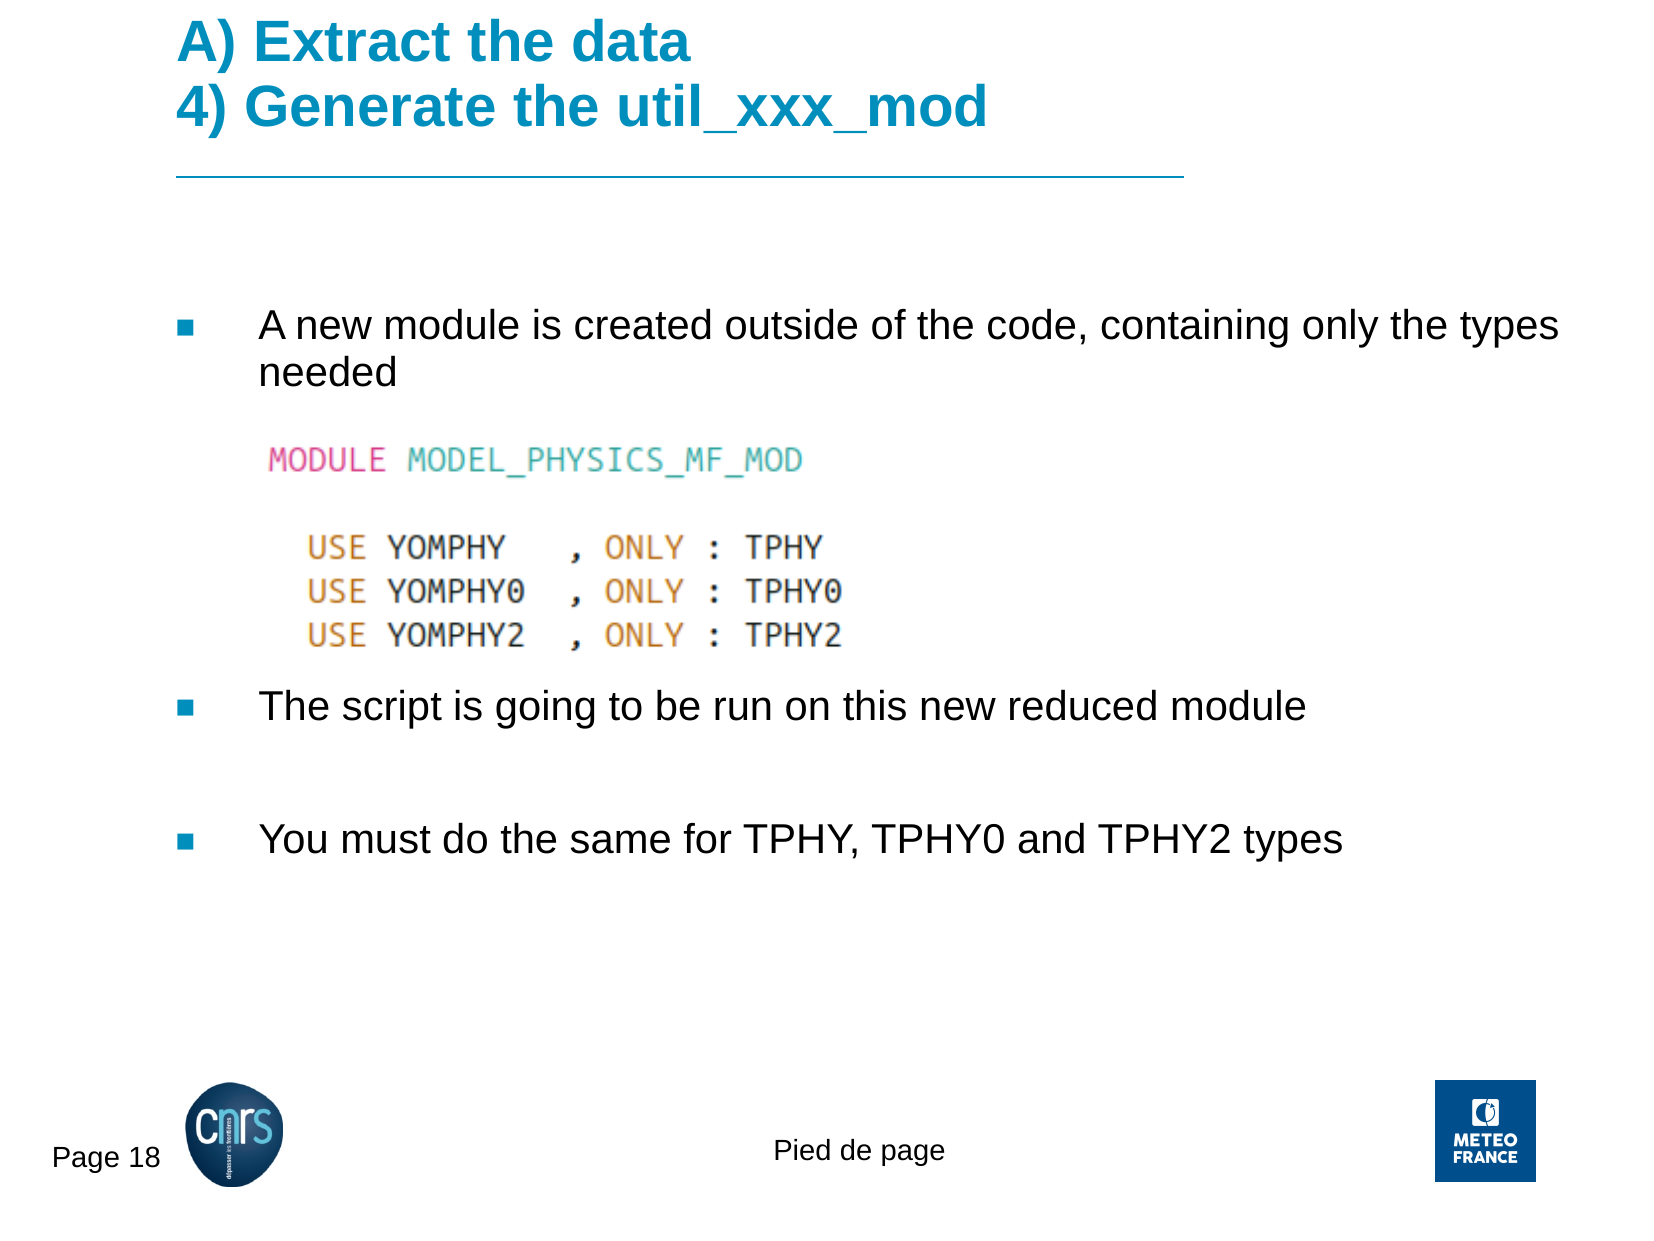

# A) Extract the data 4) Generate the util_xxx_mod
A new module is created outside of the code, containing only the types needed
The script is going to be run on this new reduced module
You must do the same for TPHY, TPHY0 and TPHY2 types
Pied de page
18